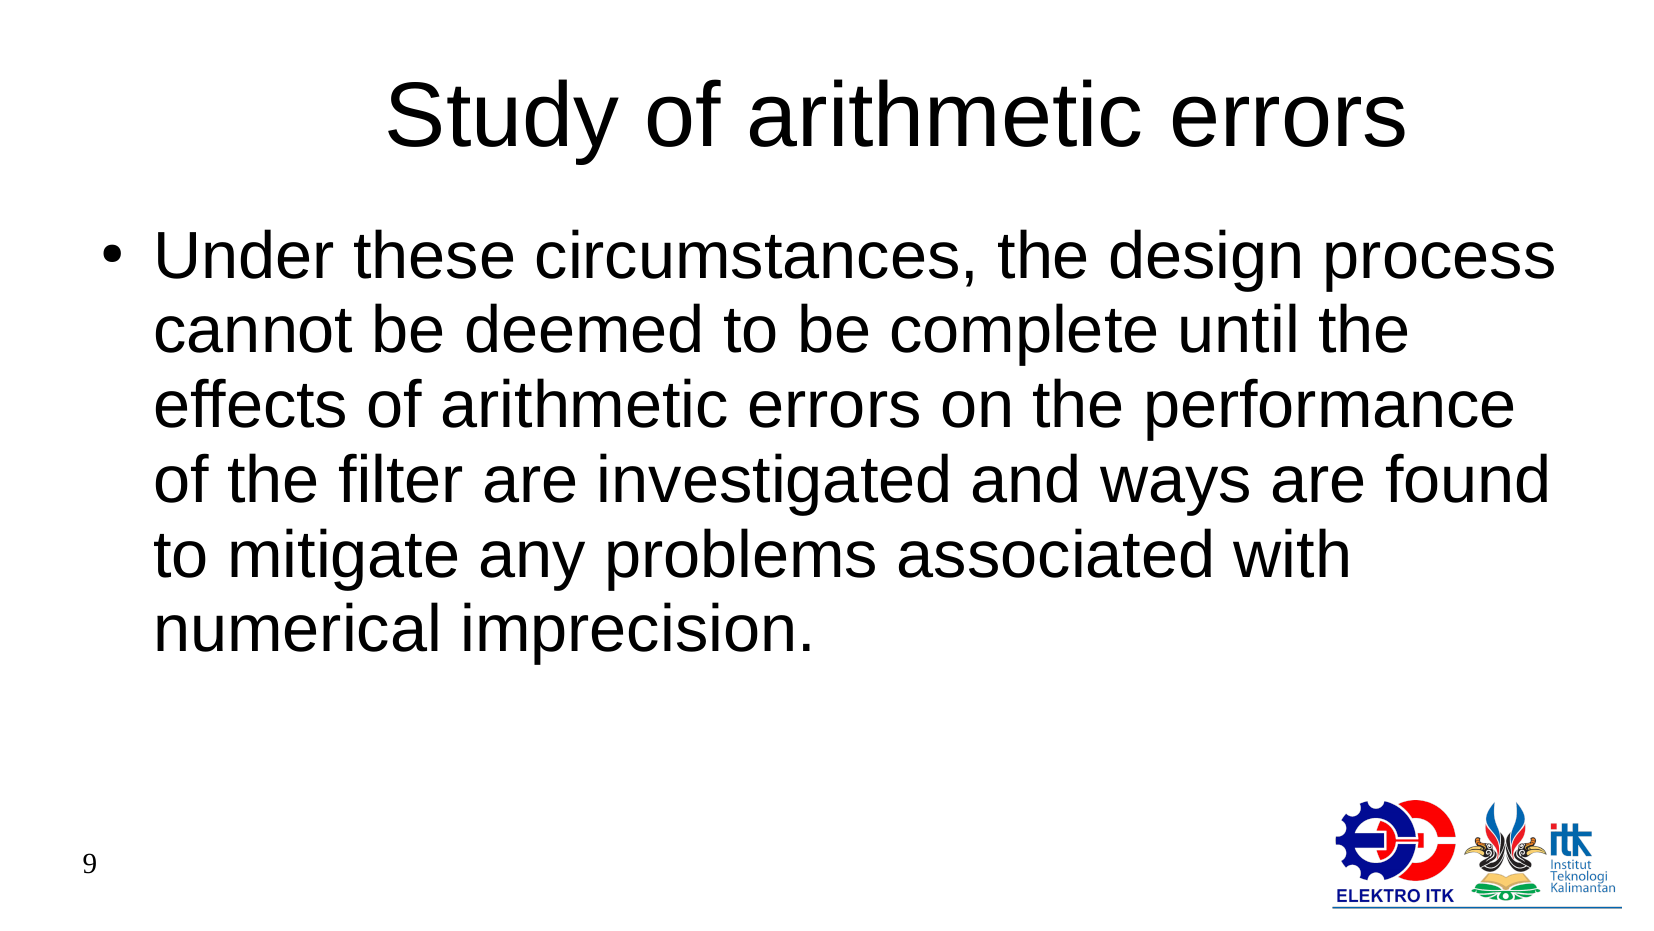

# Study of arithmetic errors
Under these circumstances, the design process cannot be deemed to be complete until the effects of arithmetic errors on the performance of the ﬁlter are investigated and ways are found to mitigate any problems associated with numerical imprecision.